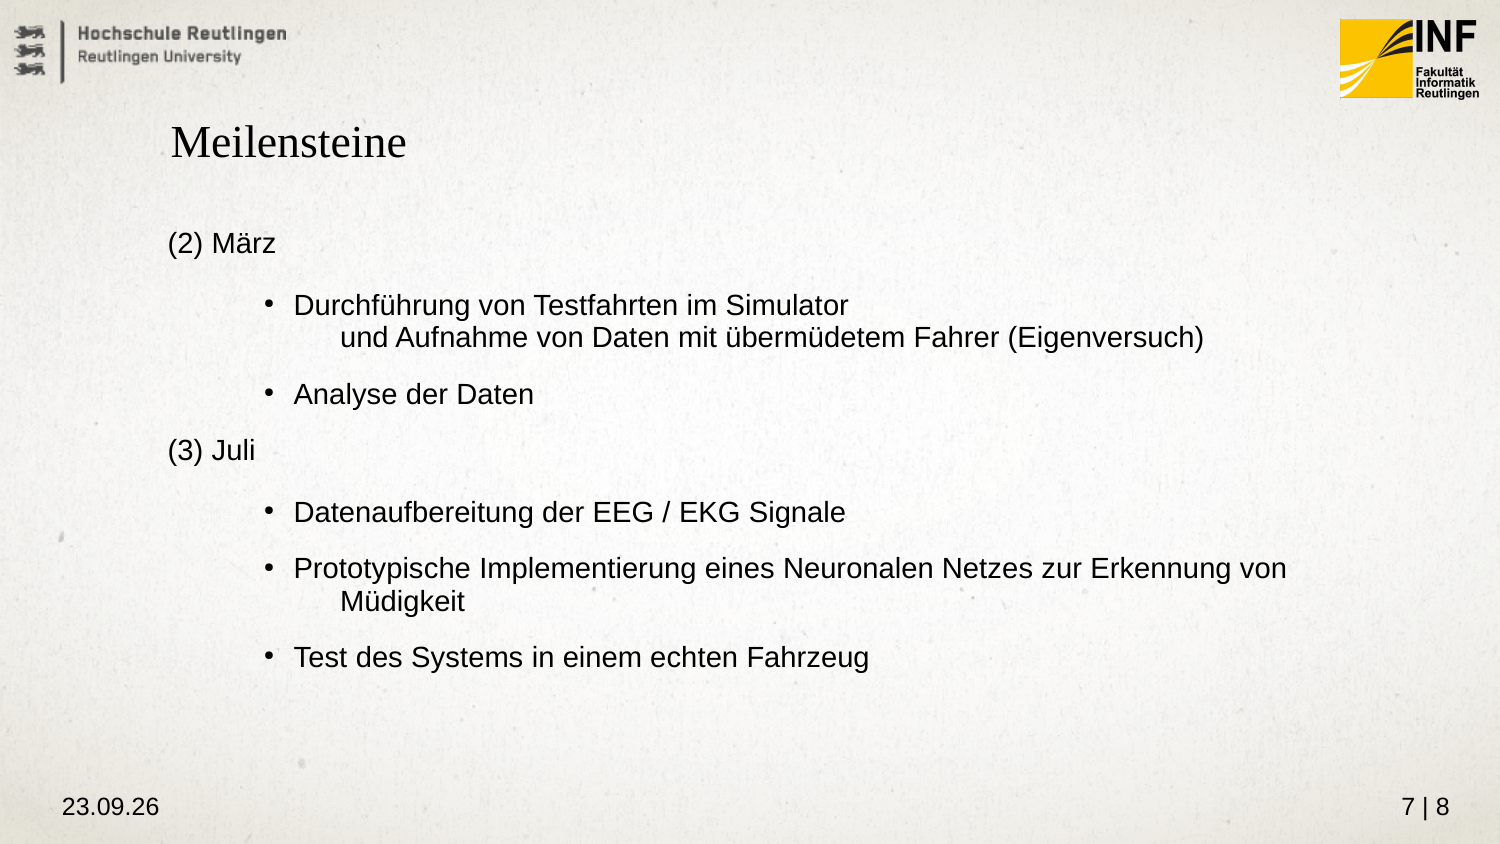

# Meilensteine
 (2) März
Durchführung von Testfahrten im Simulator
und Aufnahme von Daten mit übermüdetem Fahrer (Eigenversuch)
Analyse der Daten
 (3) Juli
Datenaufbereitung der EEG / EKG Signale
Prototypische Implementierung eines Neuronalen Netzes zur Erkennung von Müdigkeit
Test des Systems in einem echten Fahrzeug